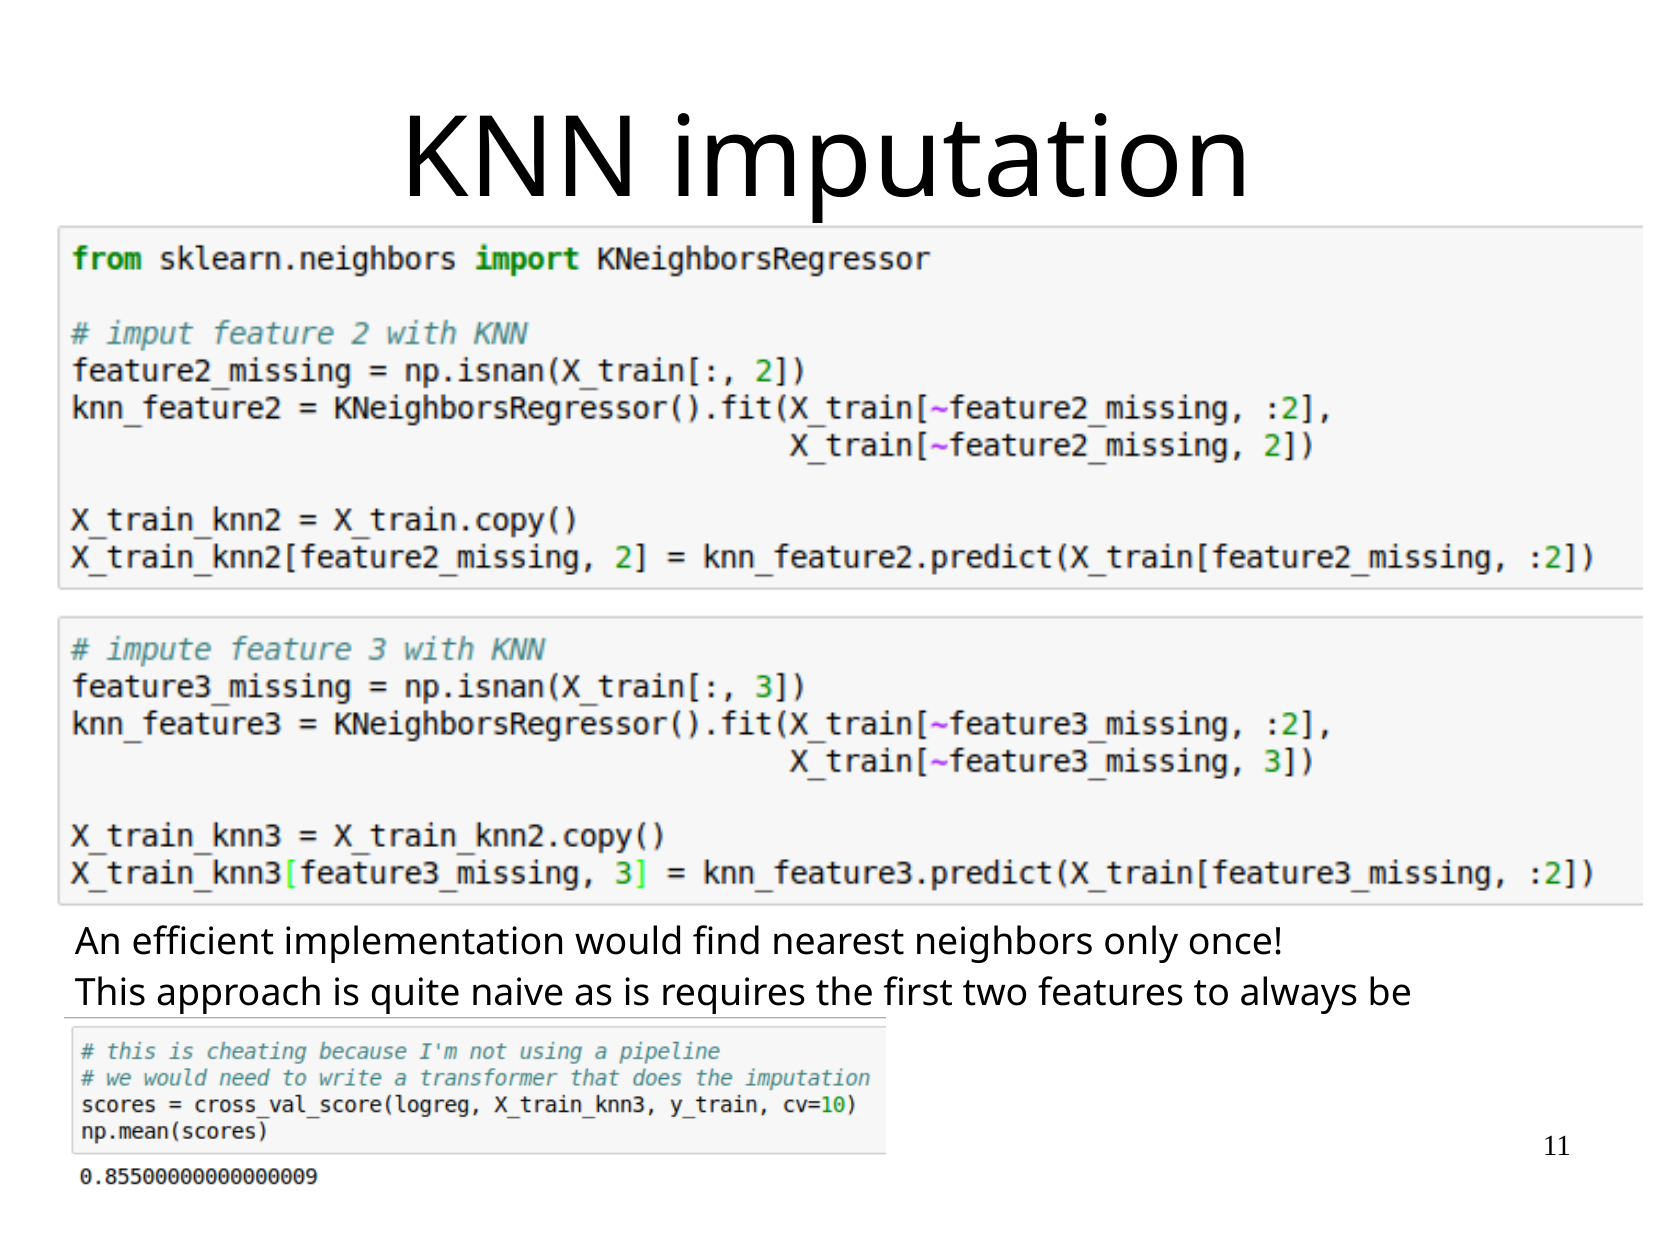

# KNN imputation
An efficient implementation would find nearest neighbors only once!
This approach is quite naive as is requires the first two features to always be present!
11